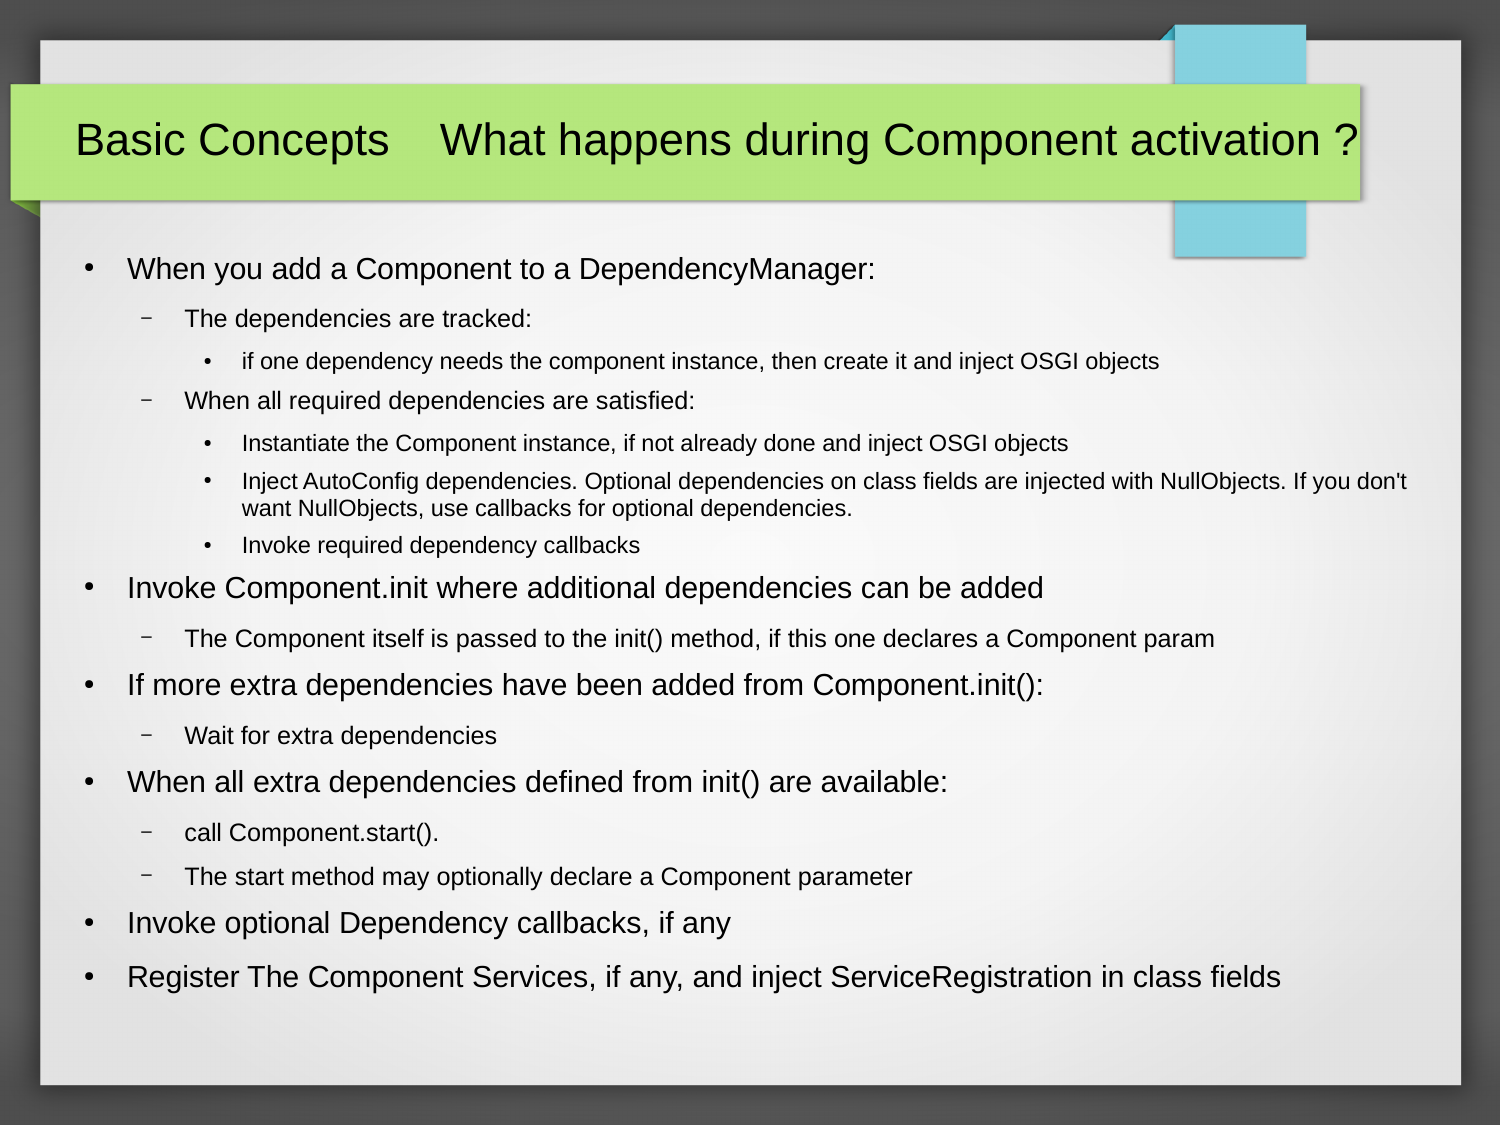

# Basic Concepts What happens during Component activation ?
When you add a Component to a DependencyManager:
The dependencies are tracked:
if one dependency needs the component instance, then create it and inject OSGI objects
When all required dependencies are satisfied:
Instantiate the Component instance, if not already done and inject OSGI objects
Inject AutoConfig dependencies. Optional dependencies on class fields are injected with NullObjects. If you don't want NullObjects, use callbacks for optional dependencies.
Invoke required dependency callbacks
Invoke Component.init where additional dependencies can be added
The Component itself is passed to the init() method, if this one declares a Component param
If more extra dependencies have been added from Component.init():
Wait for extra dependencies
When all extra dependencies defined from init() are available:
call Component.start().
The start method may optionally declare a Component parameter
Invoke optional Dependency callbacks, if any
Register The Component Services, if any, and inject ServiceRegistration in class fields